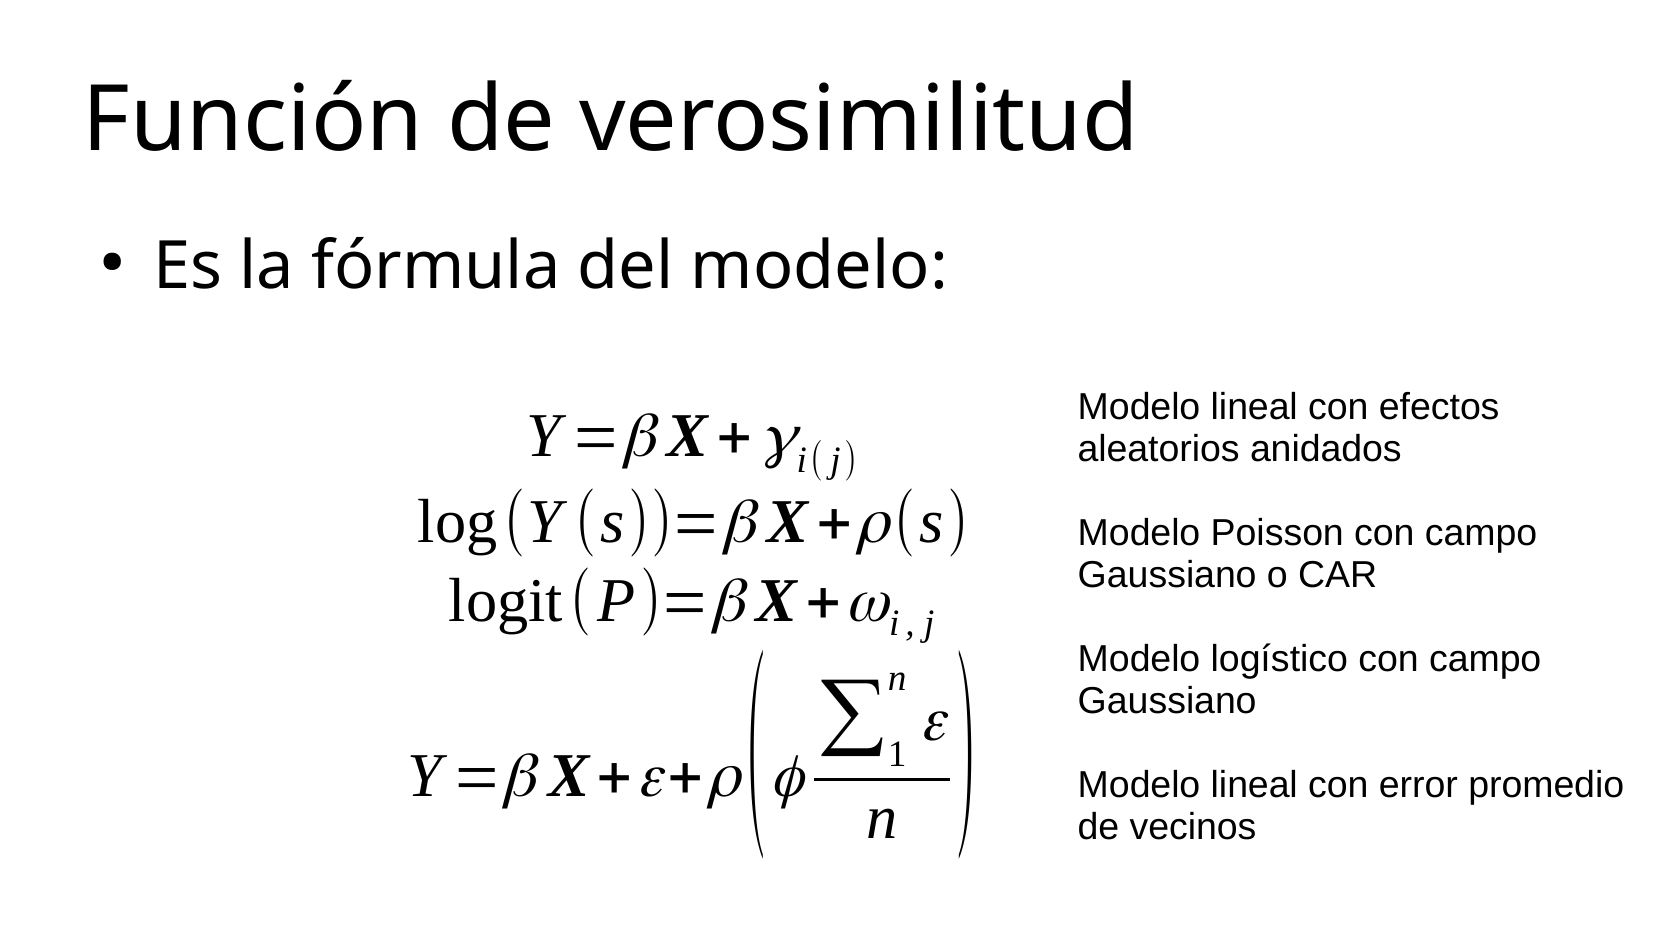

# Función de verosimilitud
Es la fórmula del modelo:
Modelo lineal con efectos aleatorios anidados
Modelo Poisson con campo Gaussiano o CAR
Modelo logístico con campo Gaussiano
Modelo lineal con error promedio de vecinos